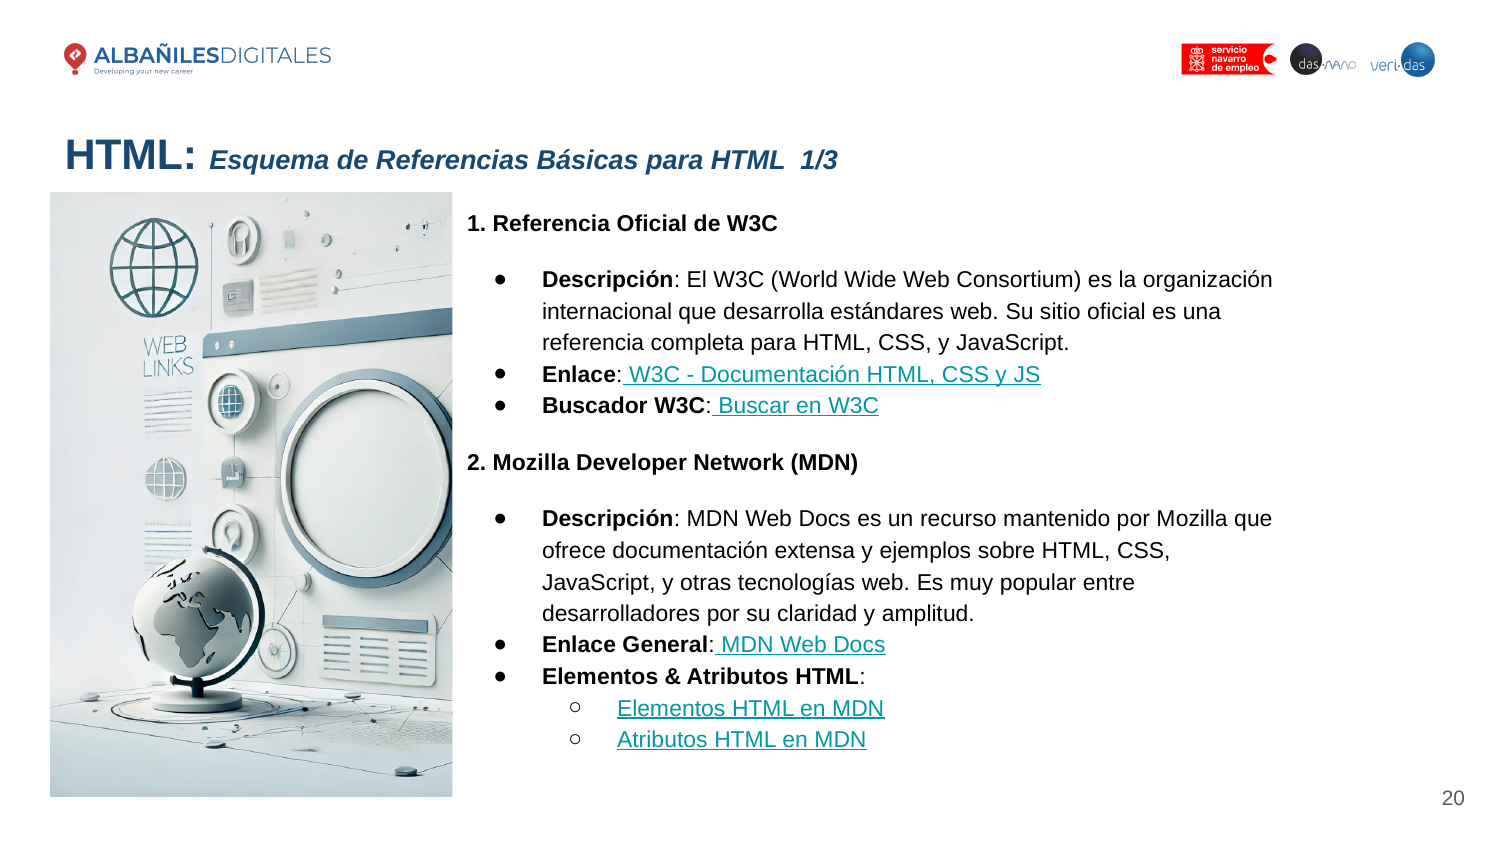

HTML: Esquema de Referencias Básicas para HTML 1/3
1. Referencia Oficial de W3C
Descripción: El W3C (World Wide Web Consortium) es la organización internacional que desarrolla estándares web. Su sitio oficial es una referencia completa para HTML, CSS, y JavaScript.
Enlace: W3C - Documentación HTML, CSS y JS
Buscador W3C: Buscar en W3C
2. Mozilla Developer Network (MDN)
Descripción: MDN Web Docs es un recurso mantenido por Mozilla que ofrece documentación extensa y ejemplos sobre HTML, CSS, JavaScript, y otras tecnologías web. Es muy popular entre desarrolladores por su claridad y amplitud.
Enlace General: MDN Web Docs
Elementos & Atributos HTML:
Elementos HTML en MDN
Atributos HTML en MDN